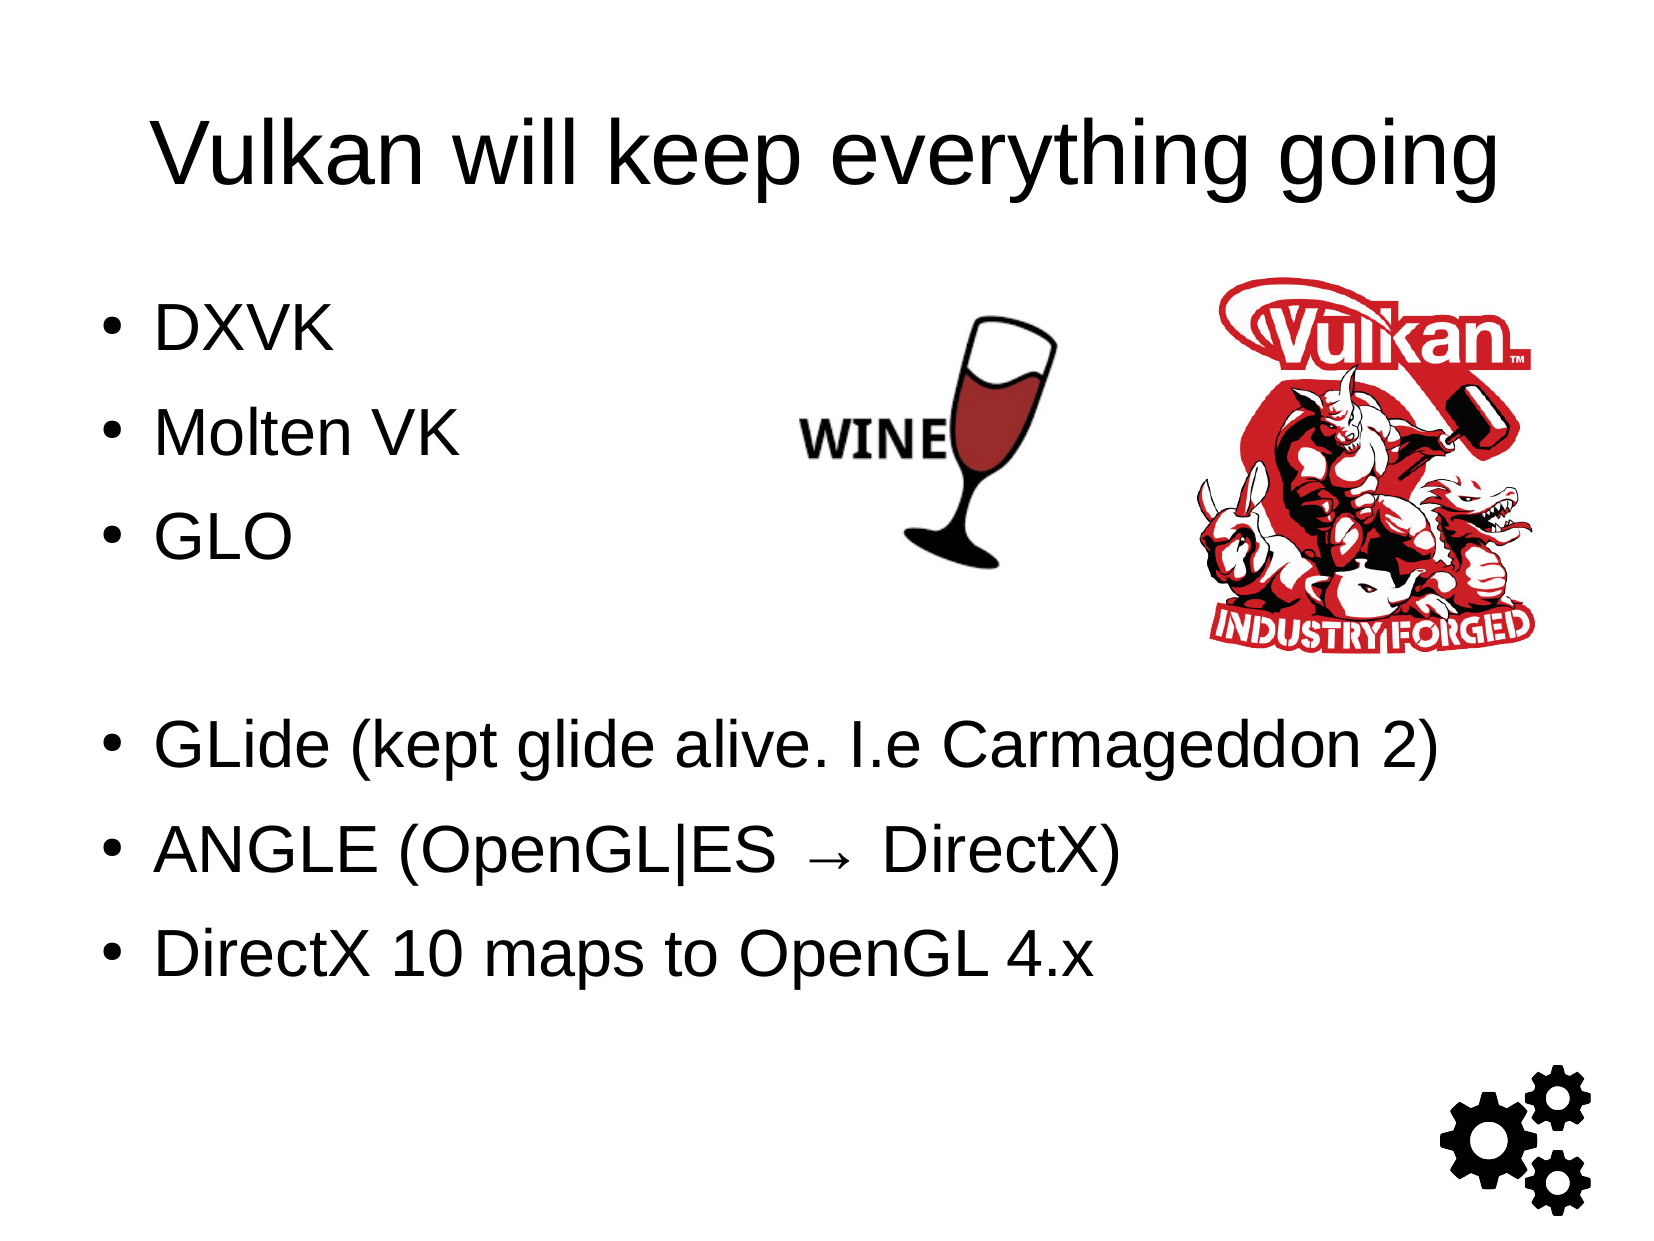

# Vulkan will keep everything going
DXVK
Molten VK
GLO
GLide (kept glide alive. I.e Carmageddon 2)
ANGLE (OpenGL|ES → DirectX)
DirectX 10 maps to OpenGL 4.x